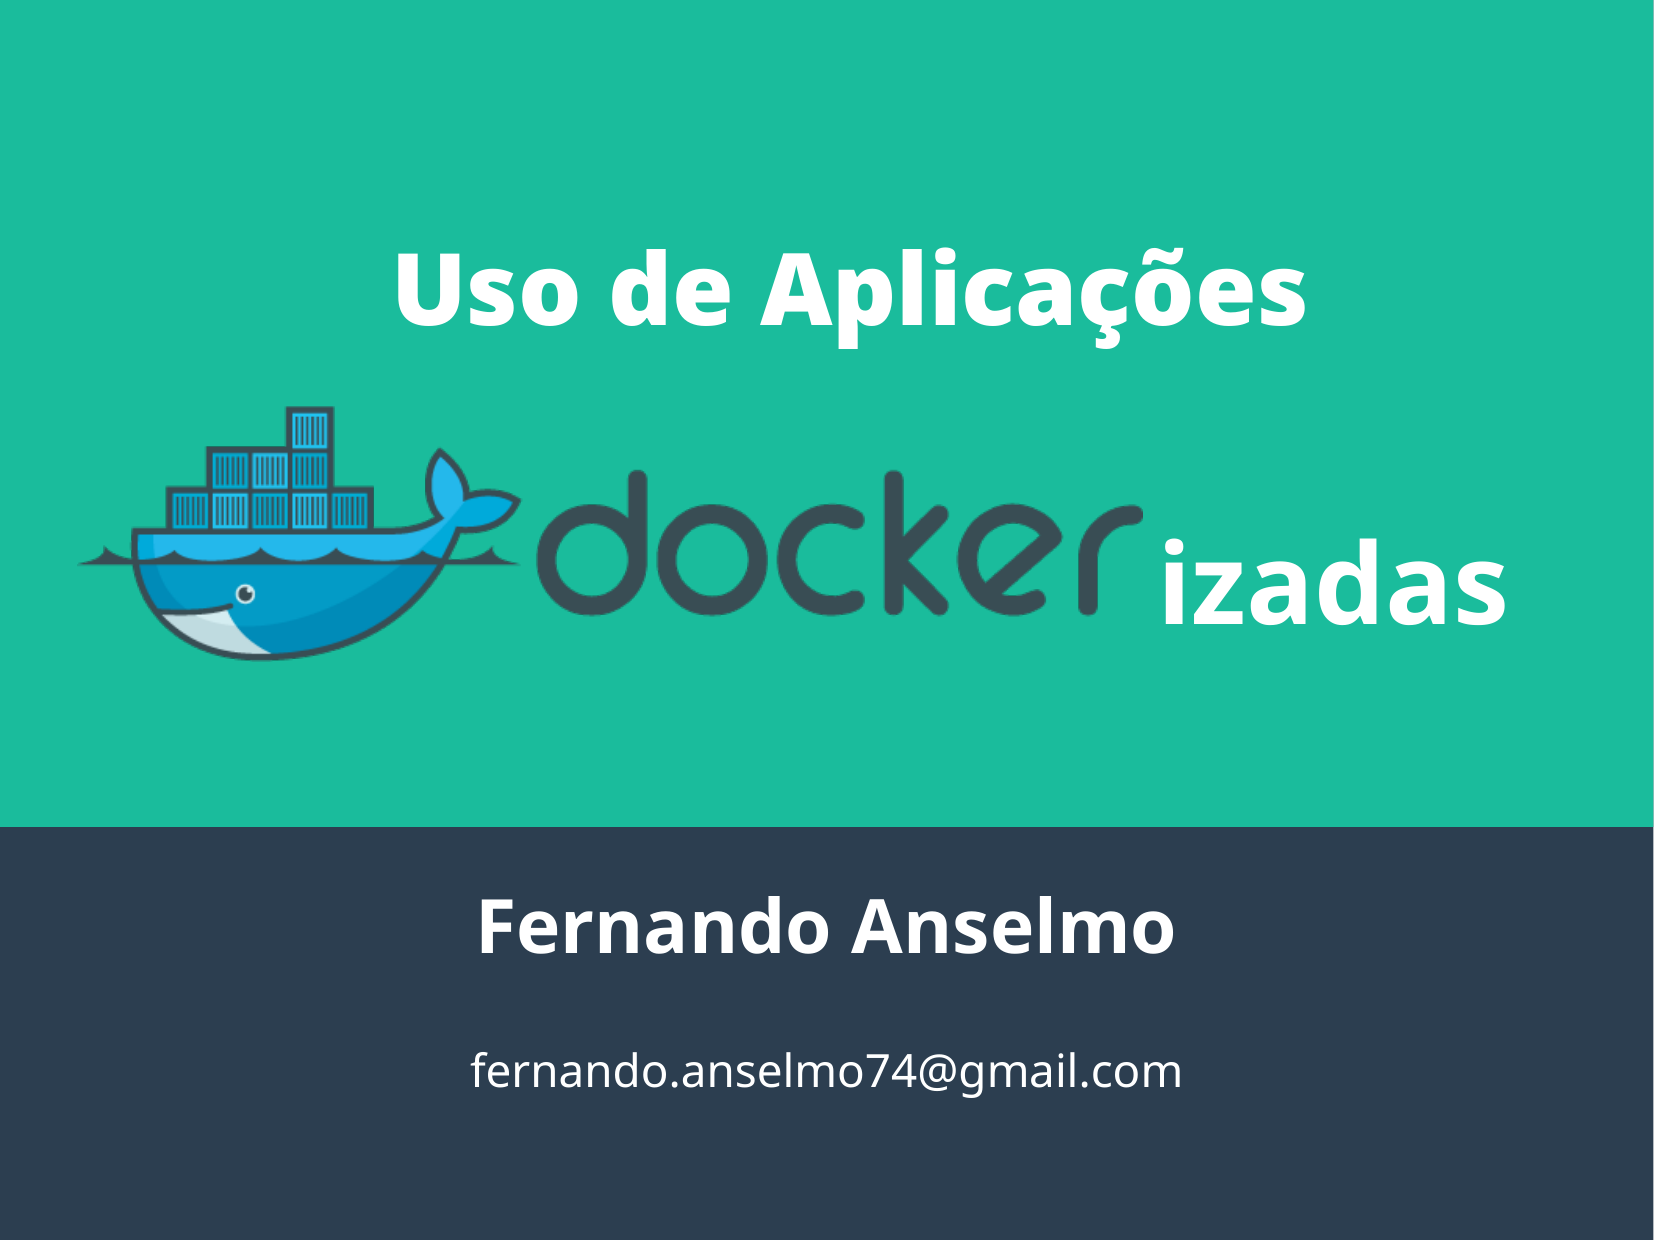

# Uso de Aplicações
izadas
Fernando Anselmo
fernando.anselmo74@gmail.com